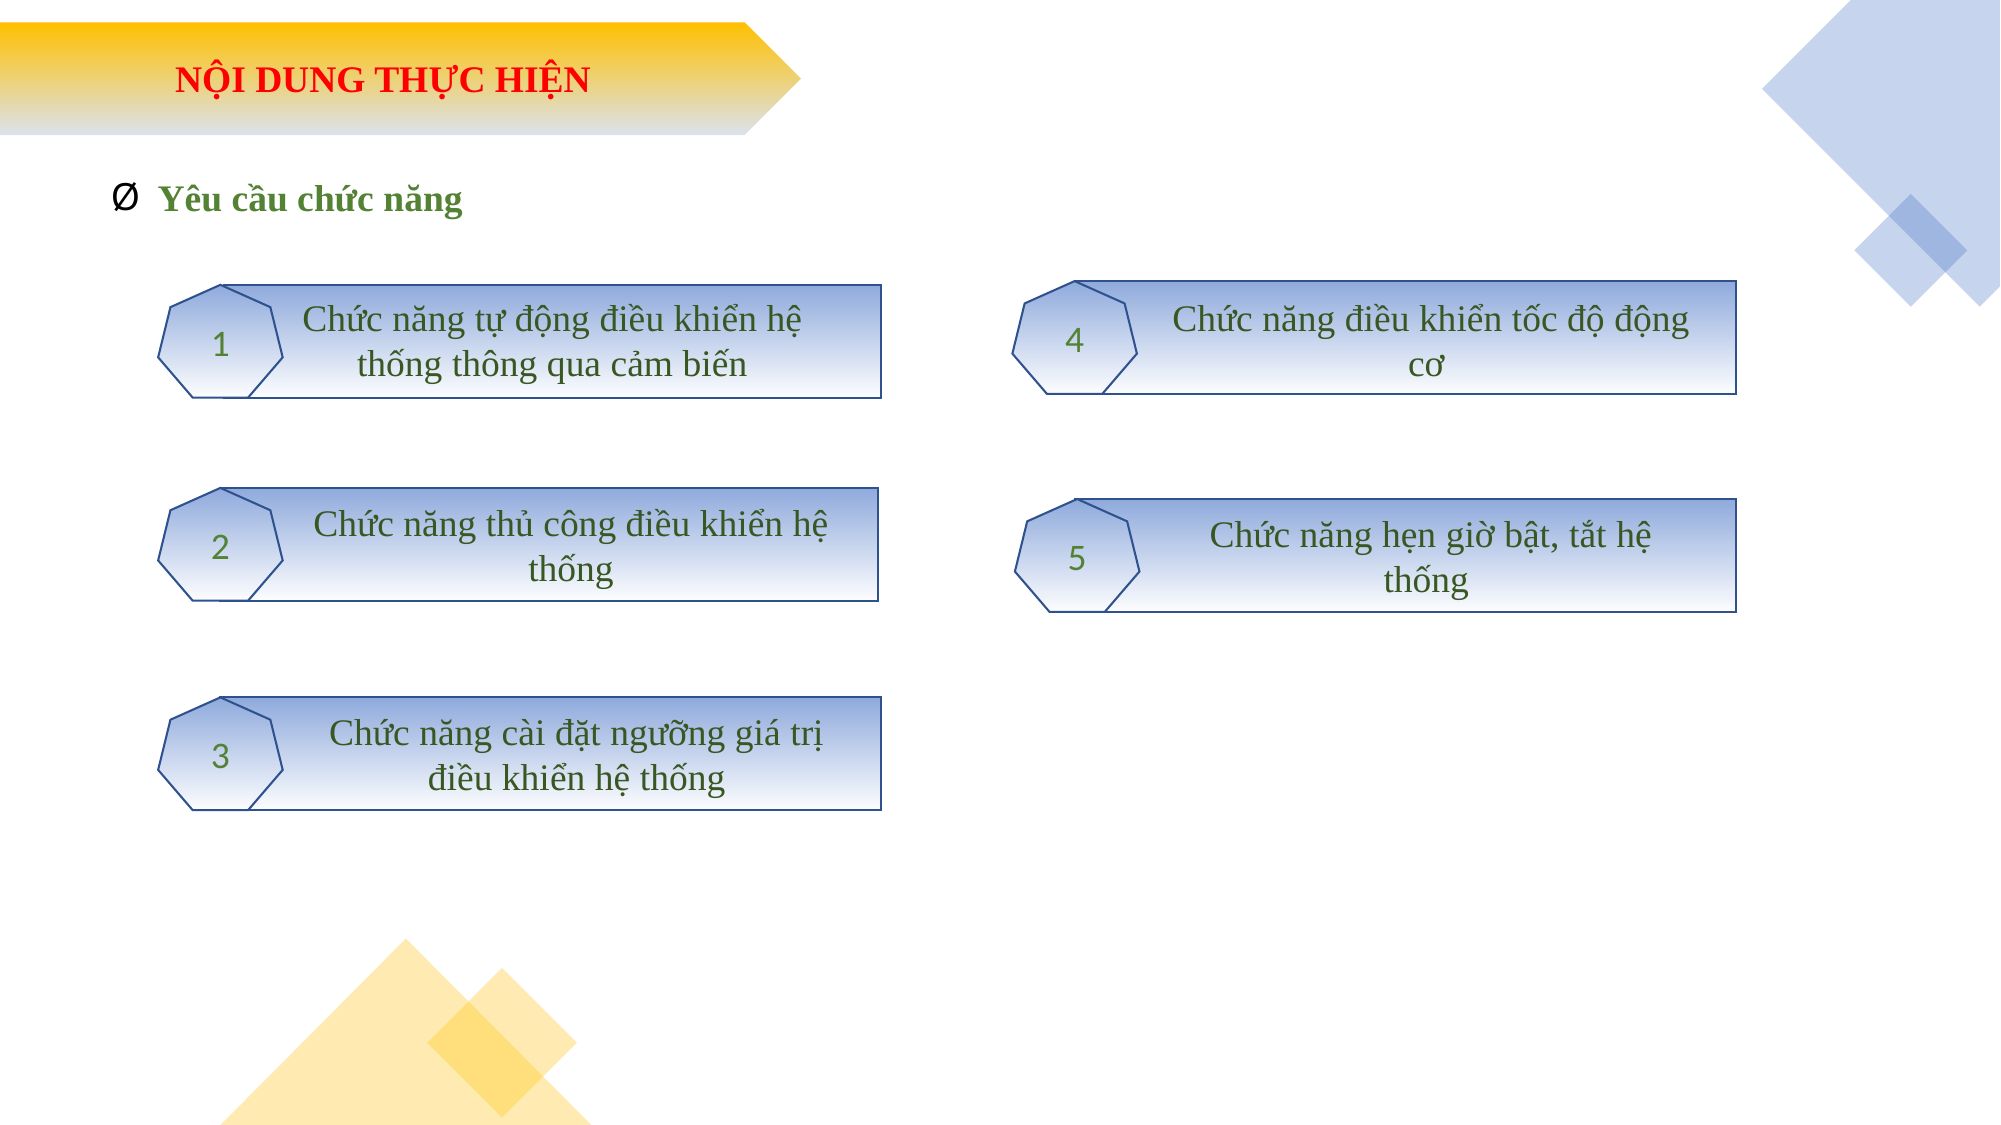

NỘI DUNG THỰC HIỆN
Yêu cầu chức năng
4
1
Chức năng tự động điều khiển hệ thống thông qua cảm biến
Chức năng điều khiển tốc độ động cơ
NỘI DUNG THỰC HIỆN
2
Chức năng thủ công điều khiển hệ thống
5
Chức năng hẹn giờ bật, tắt hệ thống
3
Chức năng cài đặt ngưỡng giá trị điều khiển hệ thống